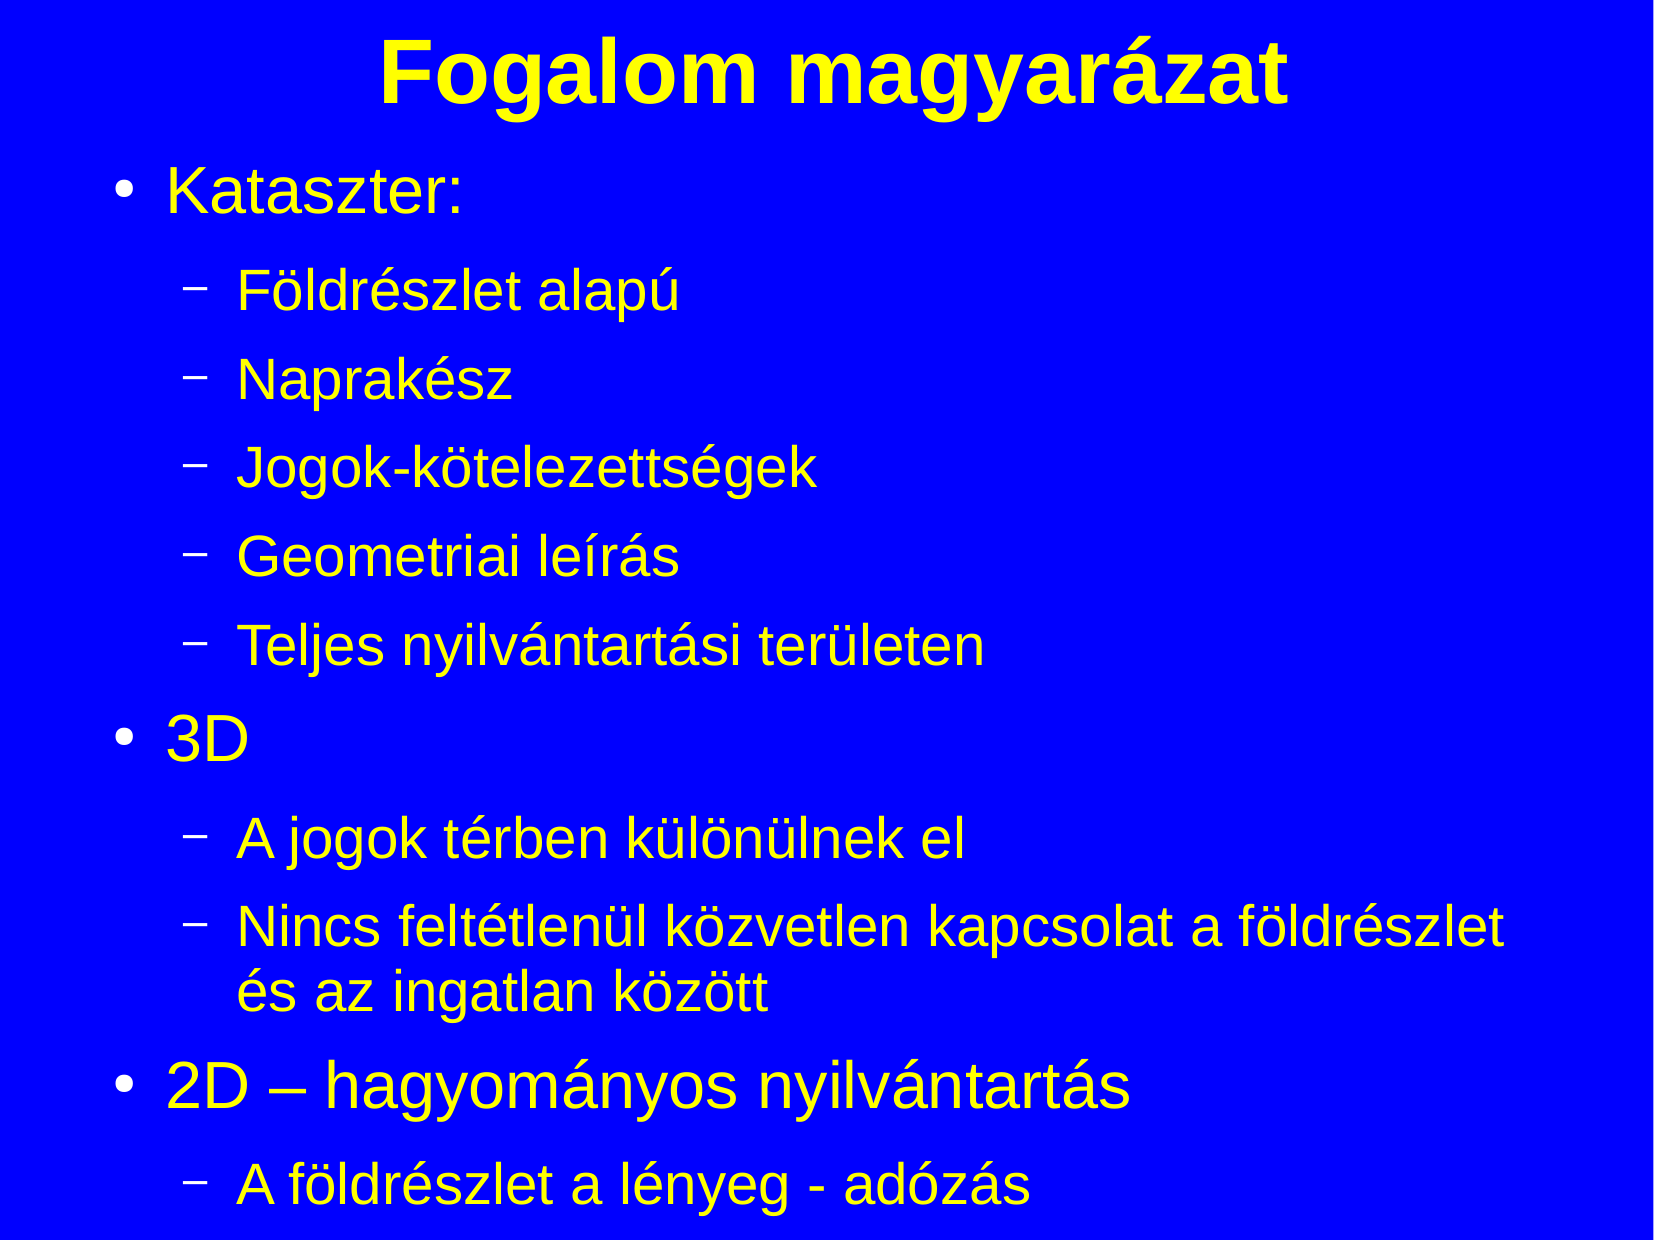

# Fogalom magyarázat
Kataszter:
Földrészlet alapú
Naprakész
Jogok-kötelezettségek
Geometriai leírás
Teljes nyilvántartási területen
3D
A jogok térben különülnek el
Nincs feltétlenül közvetlen kapcsolat a földrészlet és az ingatlan között
2D – hagyományos nyilvántartás
A földrészlet a lényeg - adózás